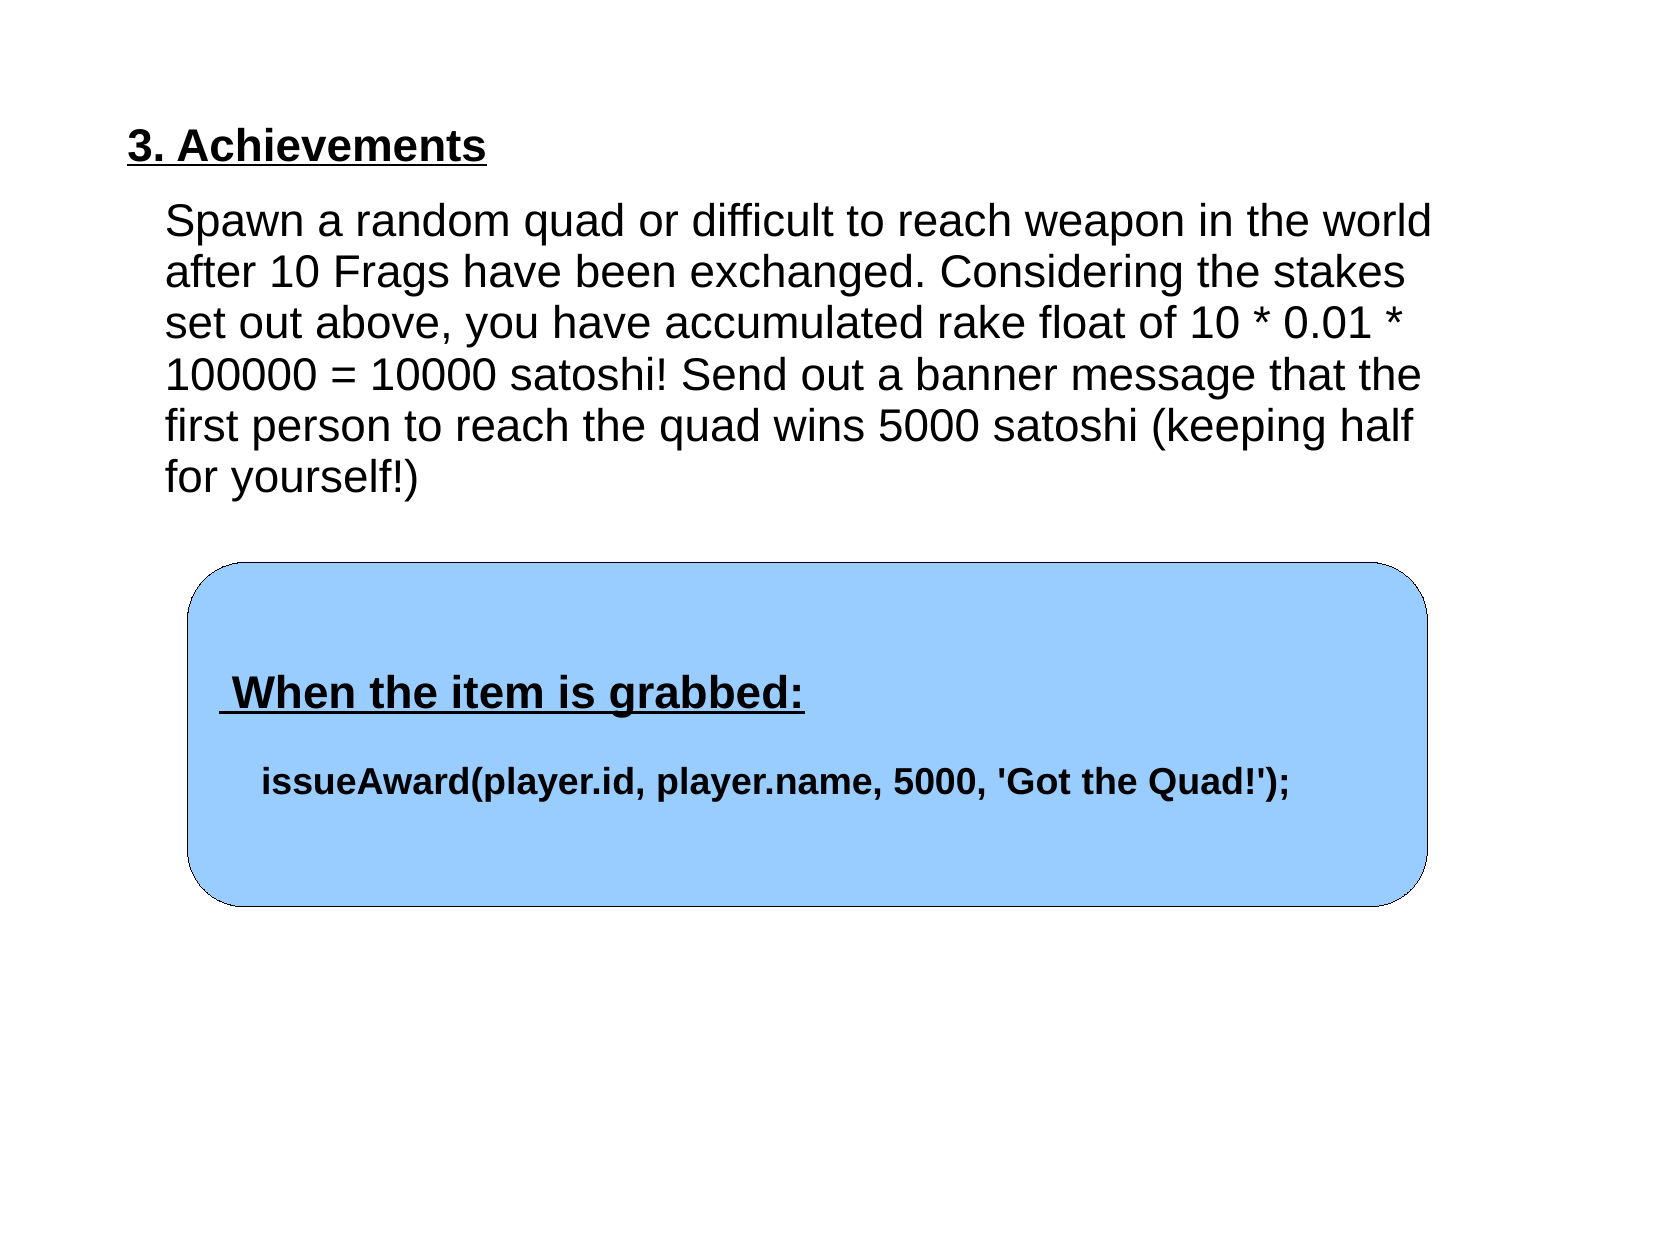

3. Achievements
Spawn a random quad or difficult to reach weapon in the world after 10 Frags have been exchanged. Considering the stakes set out above, you have accumulated rake float of 10 * 0.01 * 100000 = 10000 satoshi! Send out a banner message that the first person to reach the quad wins 5000 satoshi (keeping half for yourself!)
 When the item is grabbed:
 issueAward(player.id, player.name, 5000, 'Got the Quad!');